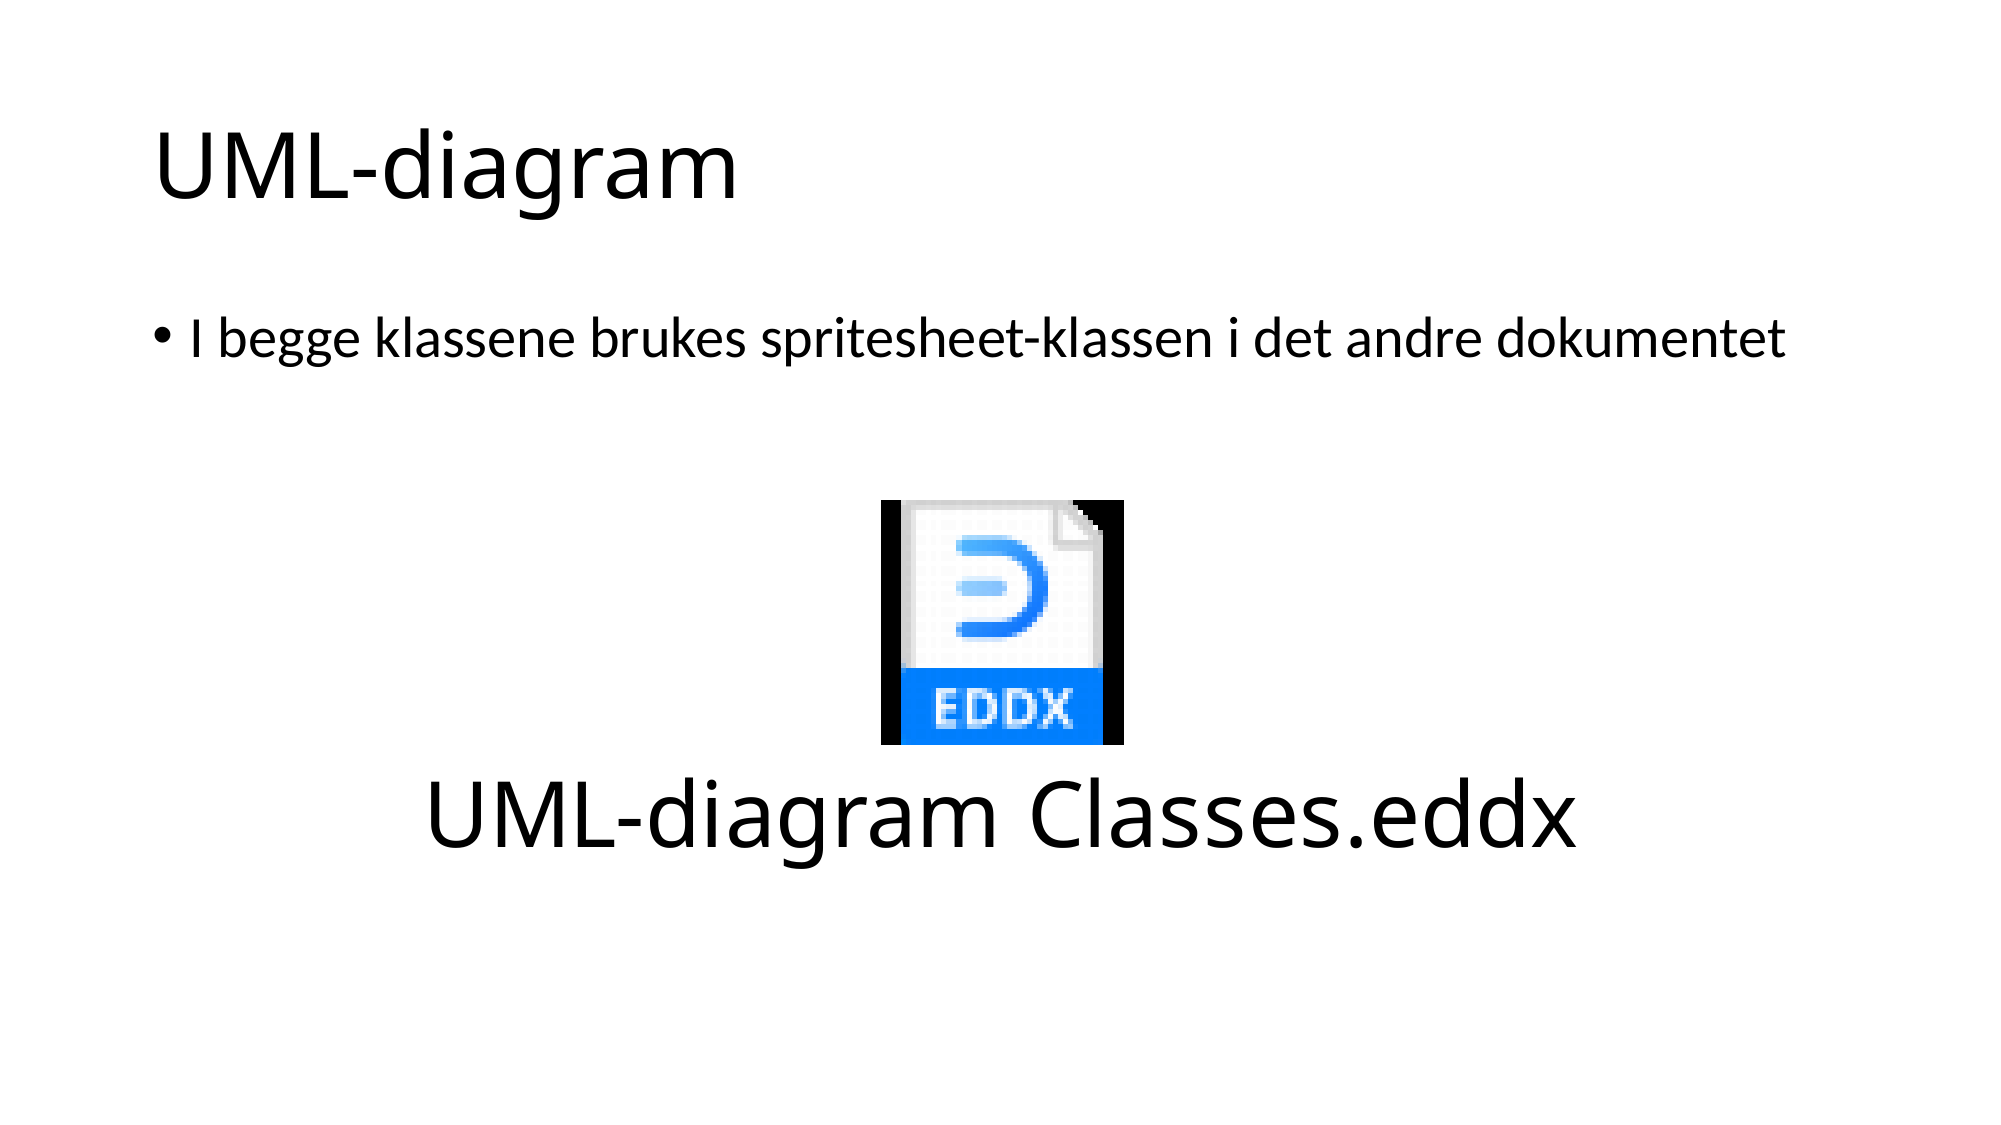

# UML-diagram
I begge klassene brukes spritesheet-klassen i det andre dokumentet